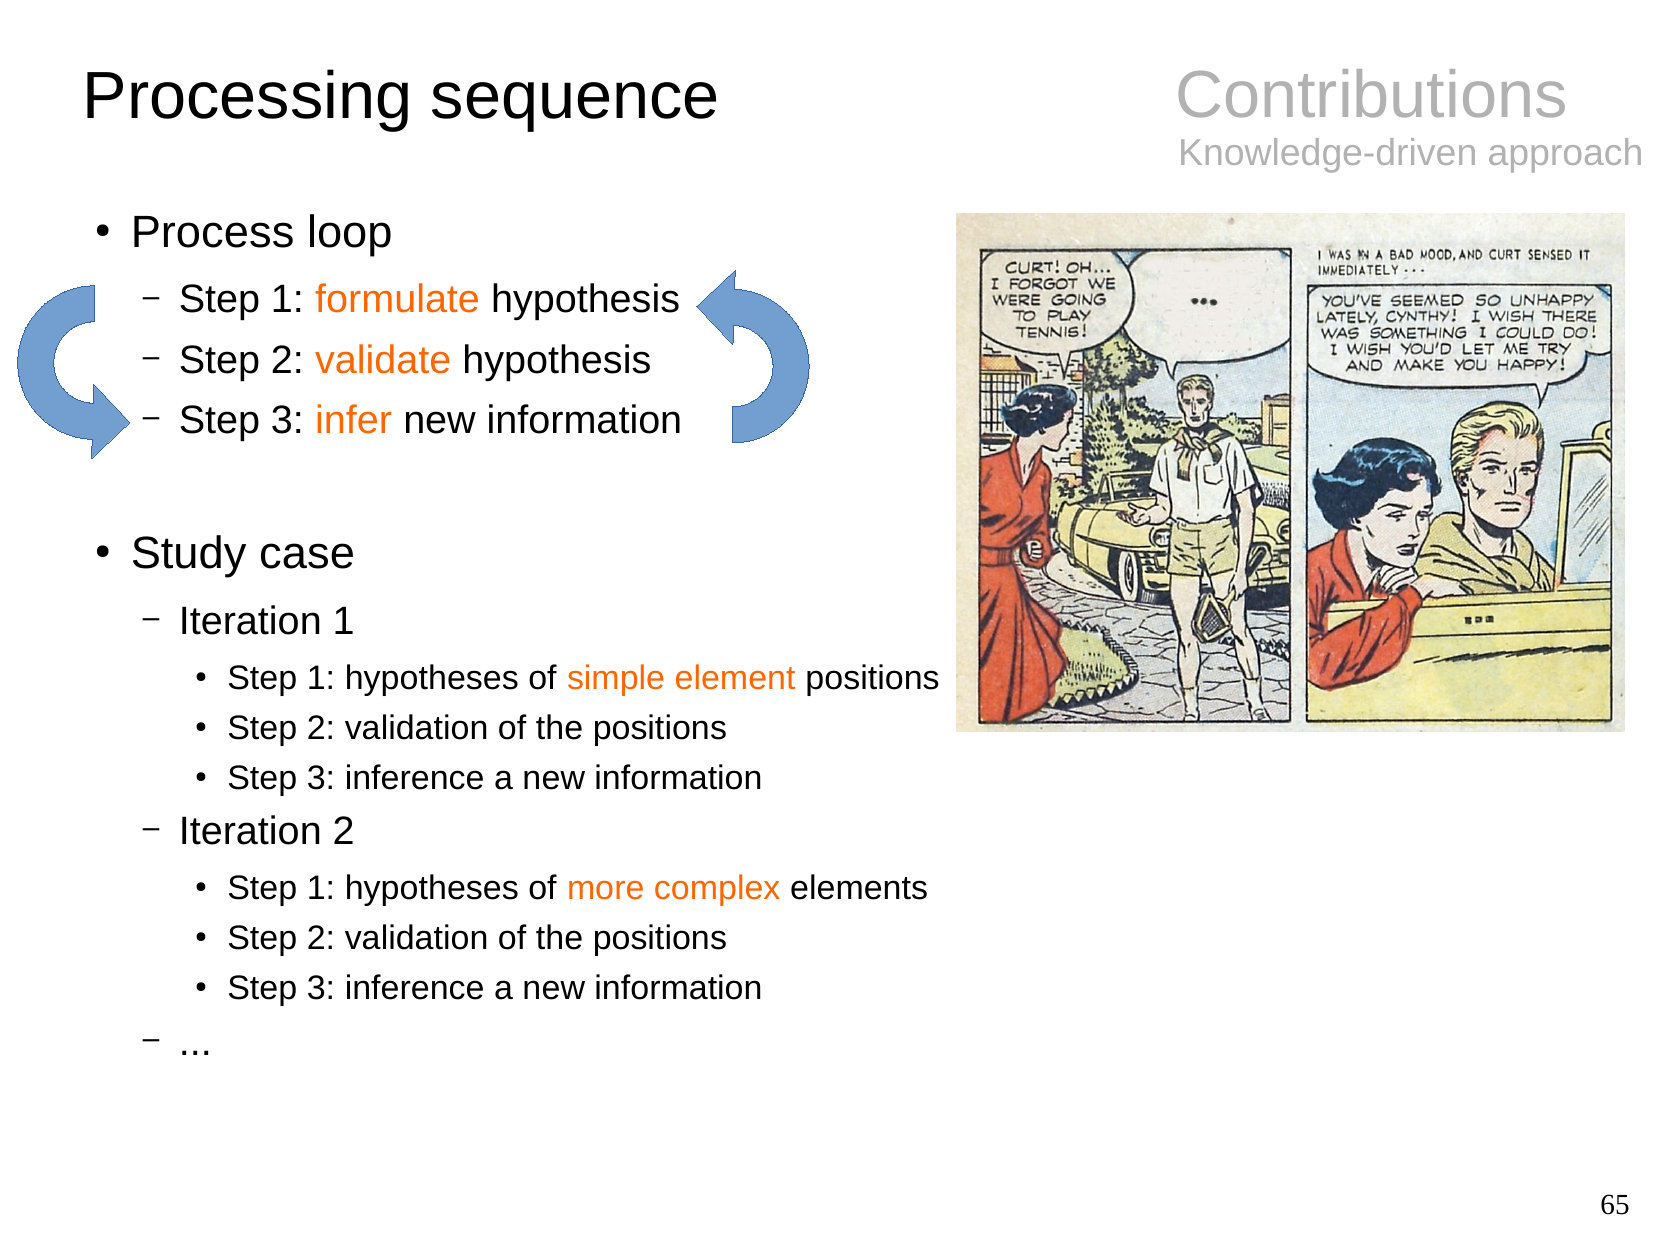

# Processing sequence
Step 1:
Formulate hypothesis
Process loop
Step 1: formulate hypothesis
Step 2: validate hypothesis
Step 3: infer new information
Study case
Iteration 1
Step 1: hypotheses of simple element positions
Step 2: validation of the positions
Step 3: inference a new information
Iteration 2
Step 1: hypotheses of more complex elements
Step 2: validation of the positions
Step 3: inference a new information
...
Step 3:
Infer new information
Step 2:
Validate hypothesis
65